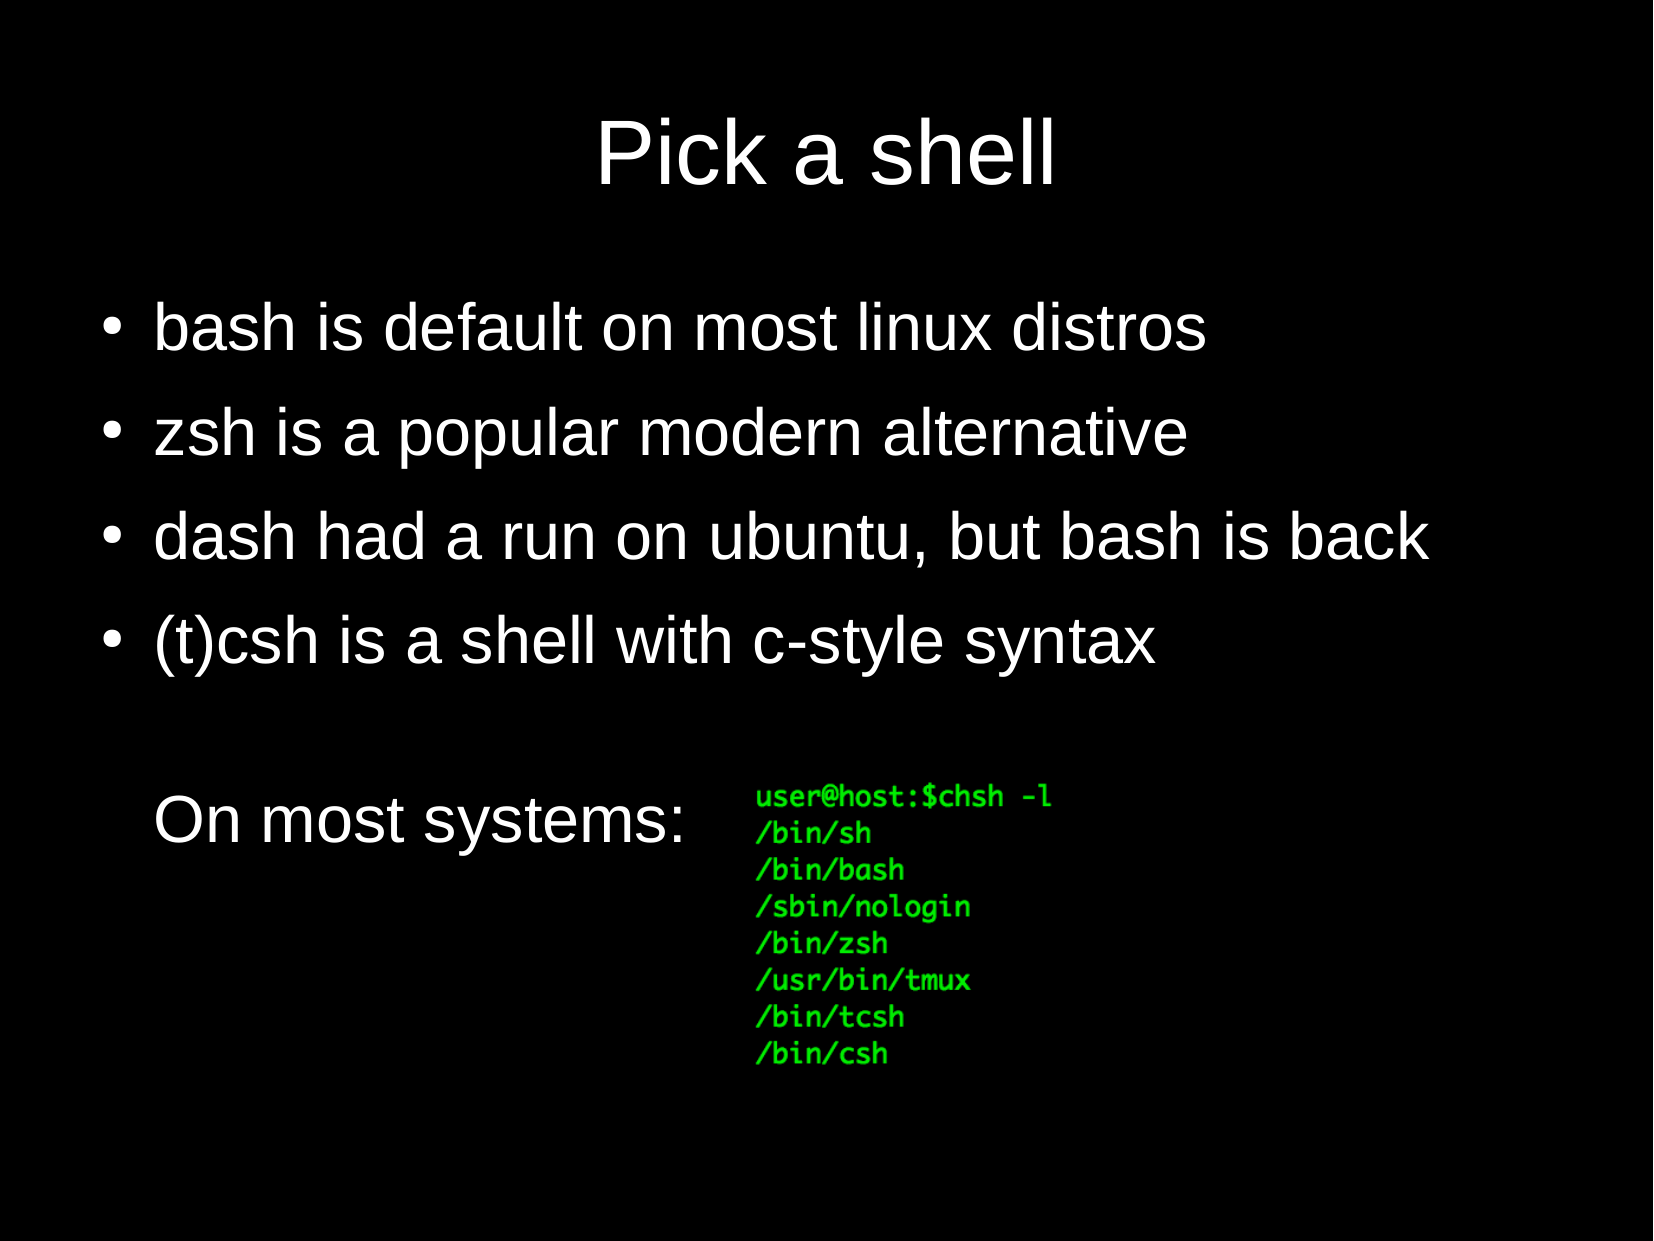

# Pick a shell
bash is default on most linux distros
zsh is a popular modern alternative
dash had a run on ubuntu, but bash is back
(t)csh is a shell with c-style syntax
On most systems: